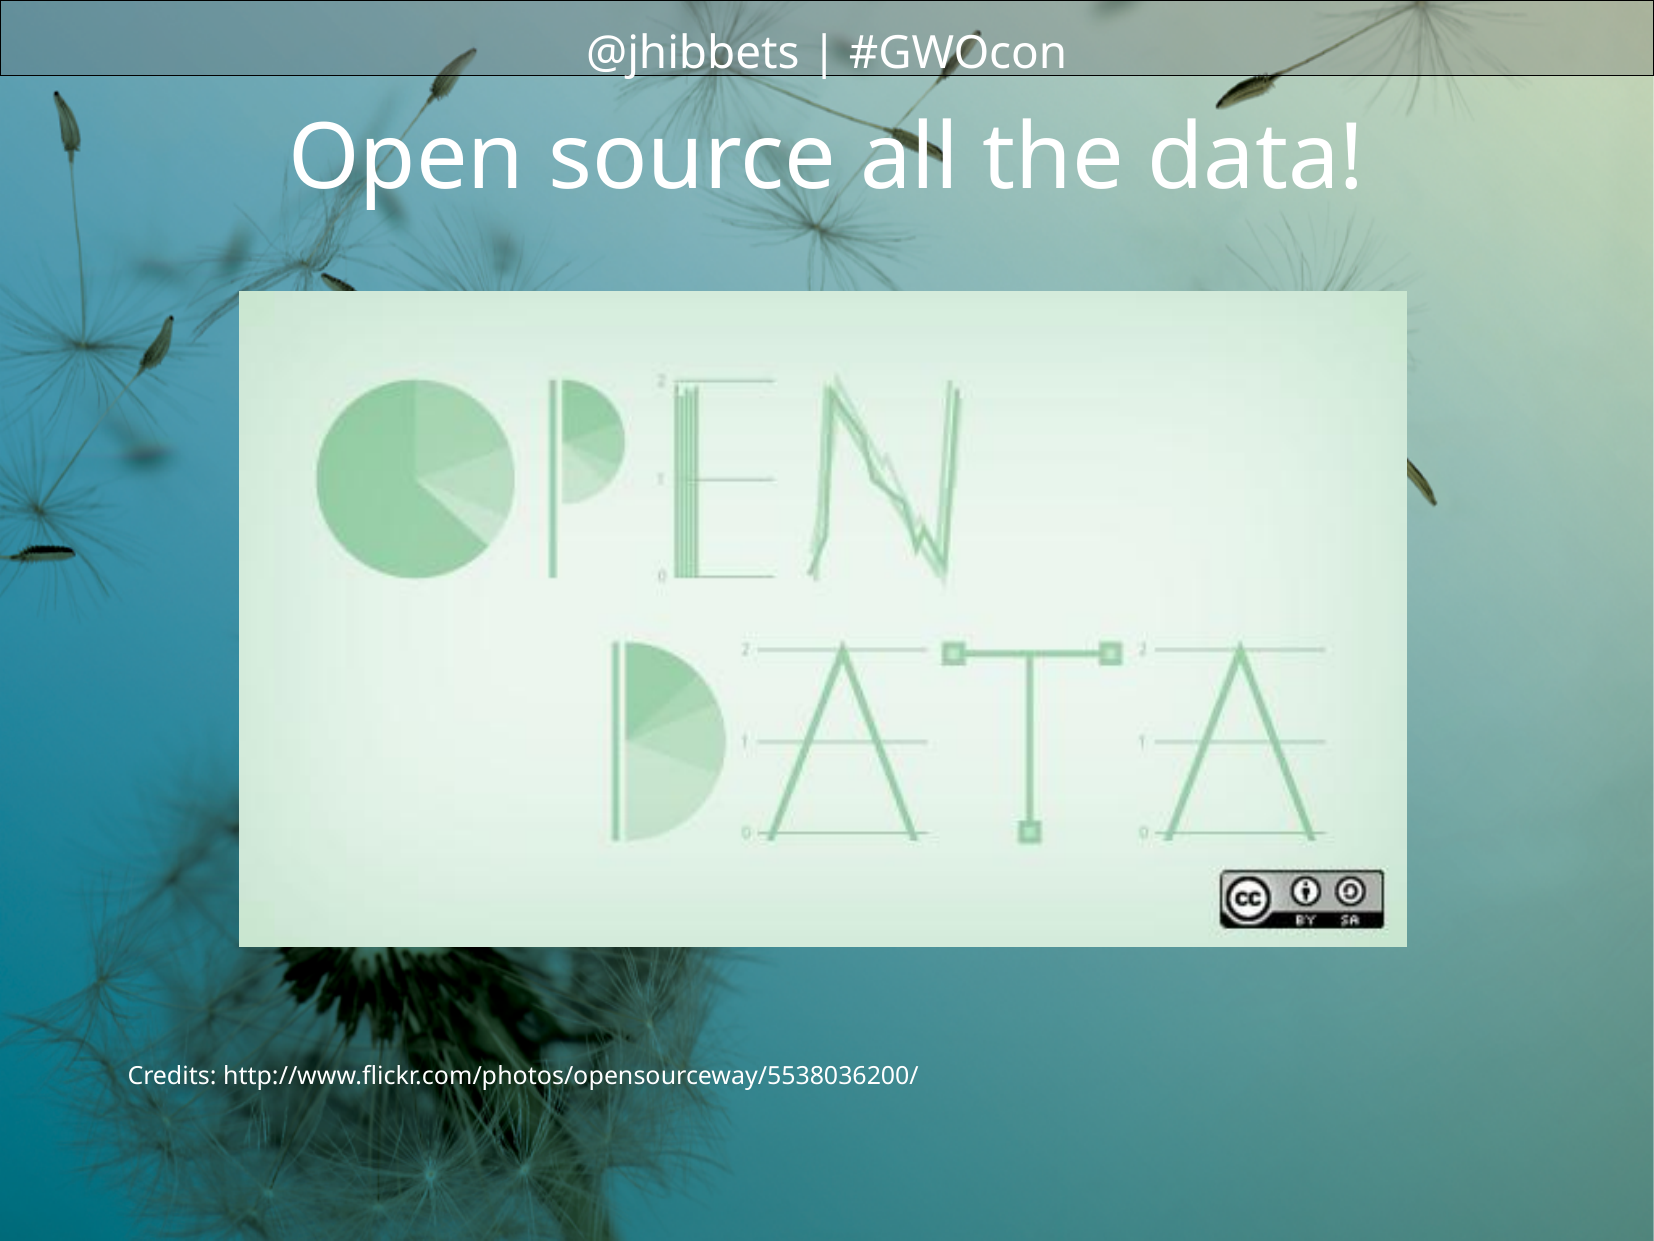

# Open source all the data!
Credits: http://www.flickr.com/photos/opensourceway/5538036200/